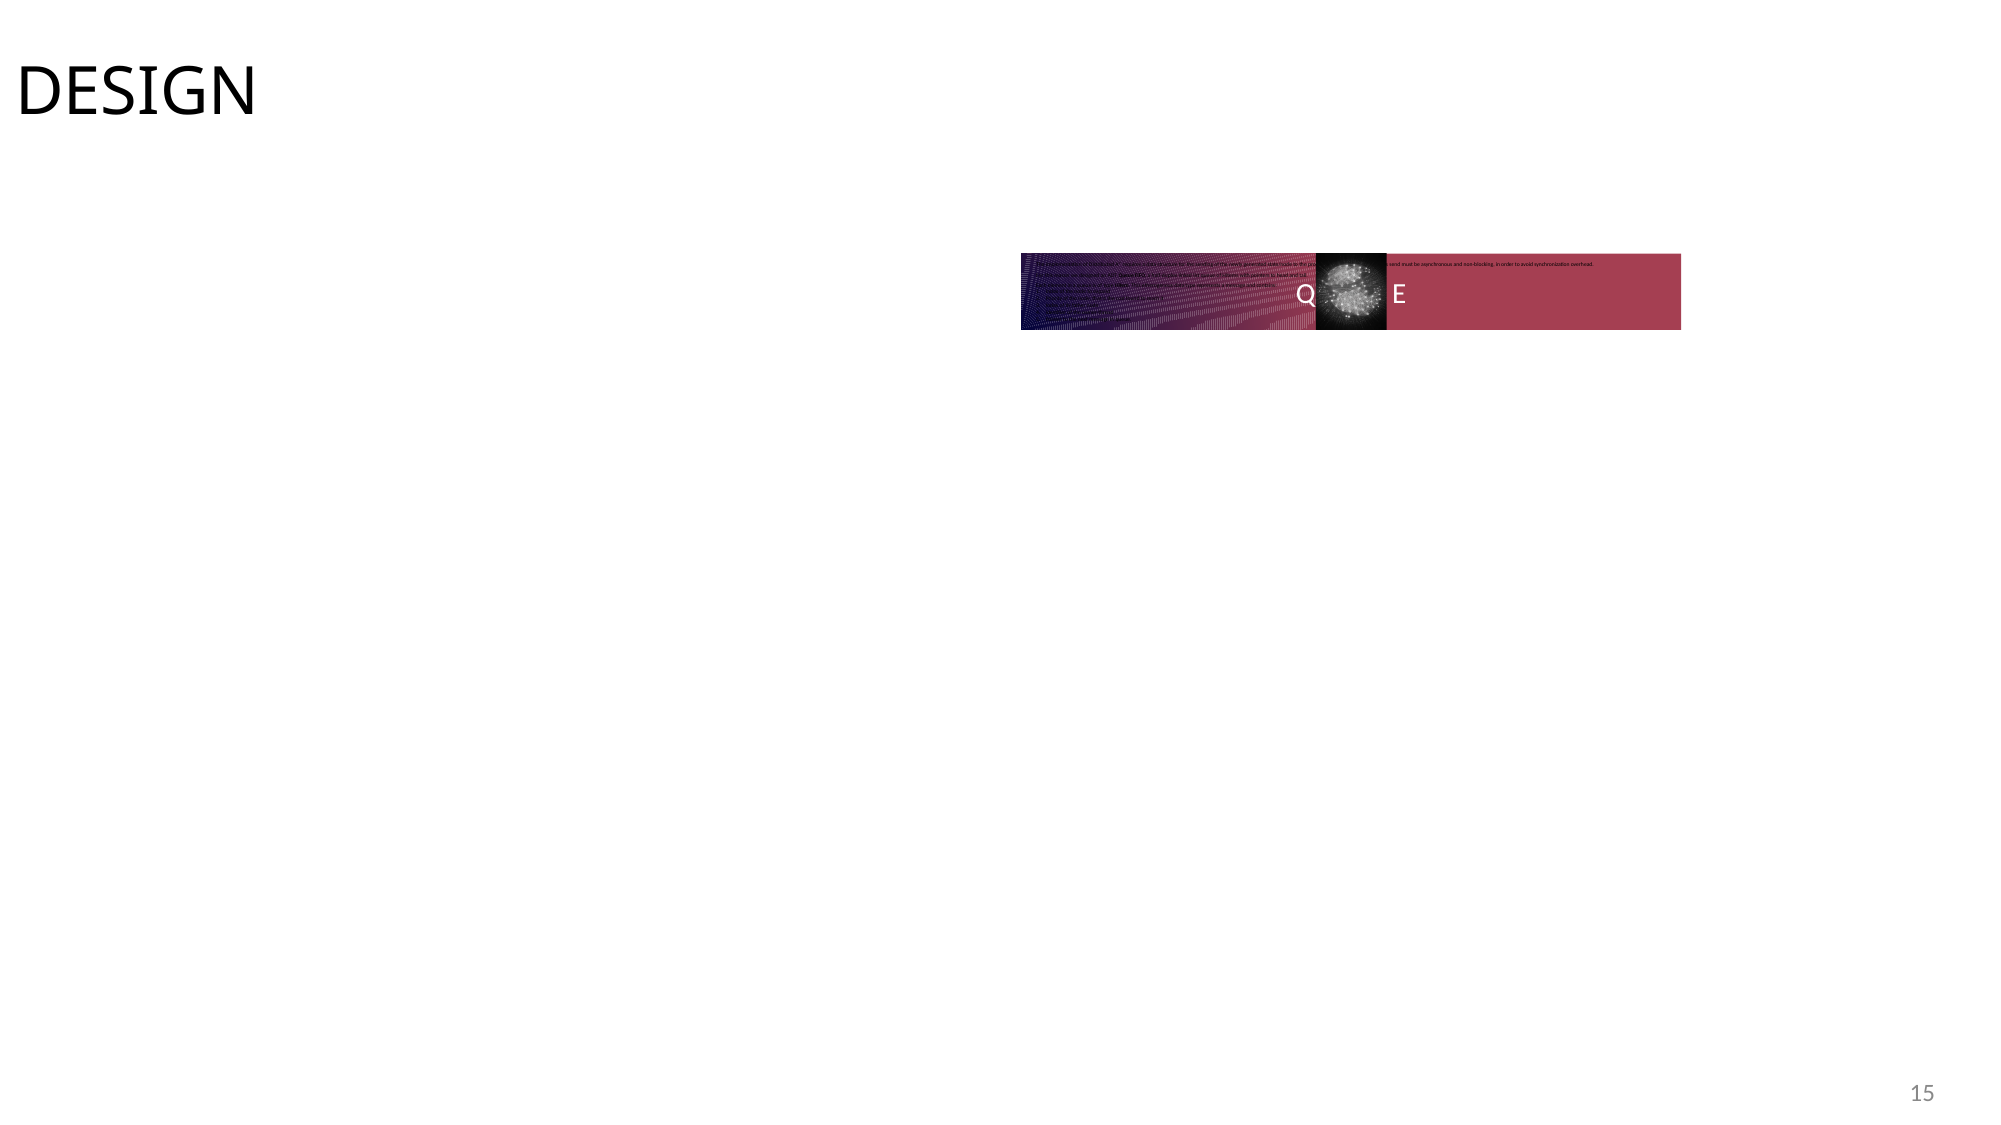

# DESIGN
QUEUE
The implementation of Distributed A* requires a data structure for the sending of the newly generated state/node to the processor/thread that owns it. This send must be asynchronous and non-blocking, in order to avoid synchronization overhead.
For this reason we designed an ADT Queue FIFO, a half-duplex linked list queue of HItems with pointers to head and tail.
Each element in a queue is of type Hitem. This etherogeneus data type represents a message and contains:
Index of the node to expand
Priority of the node, that is the cost found to reach it
Index of its father node
identifier of the owner-thread
Pointer to the next message in queue.